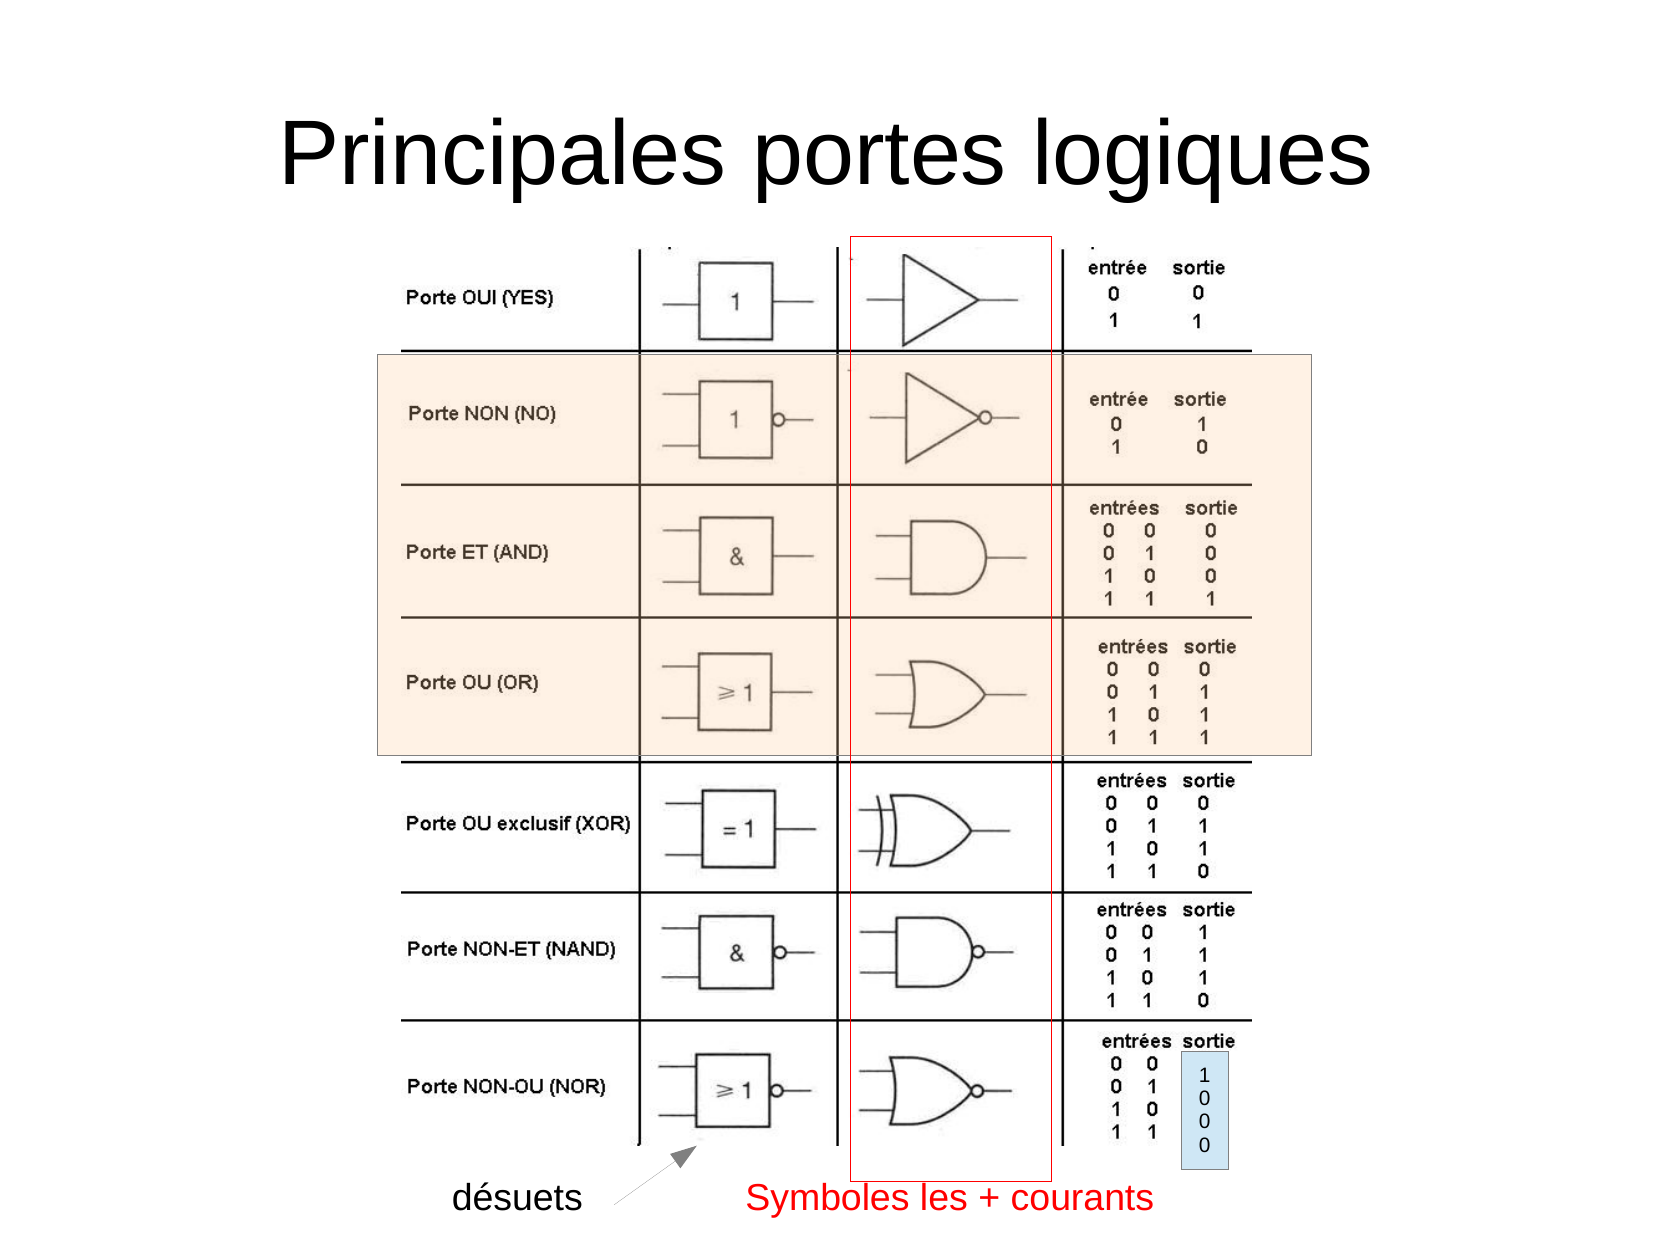

# Principales portes logiques
1
0
0
0
désuets
Symboles les + courants